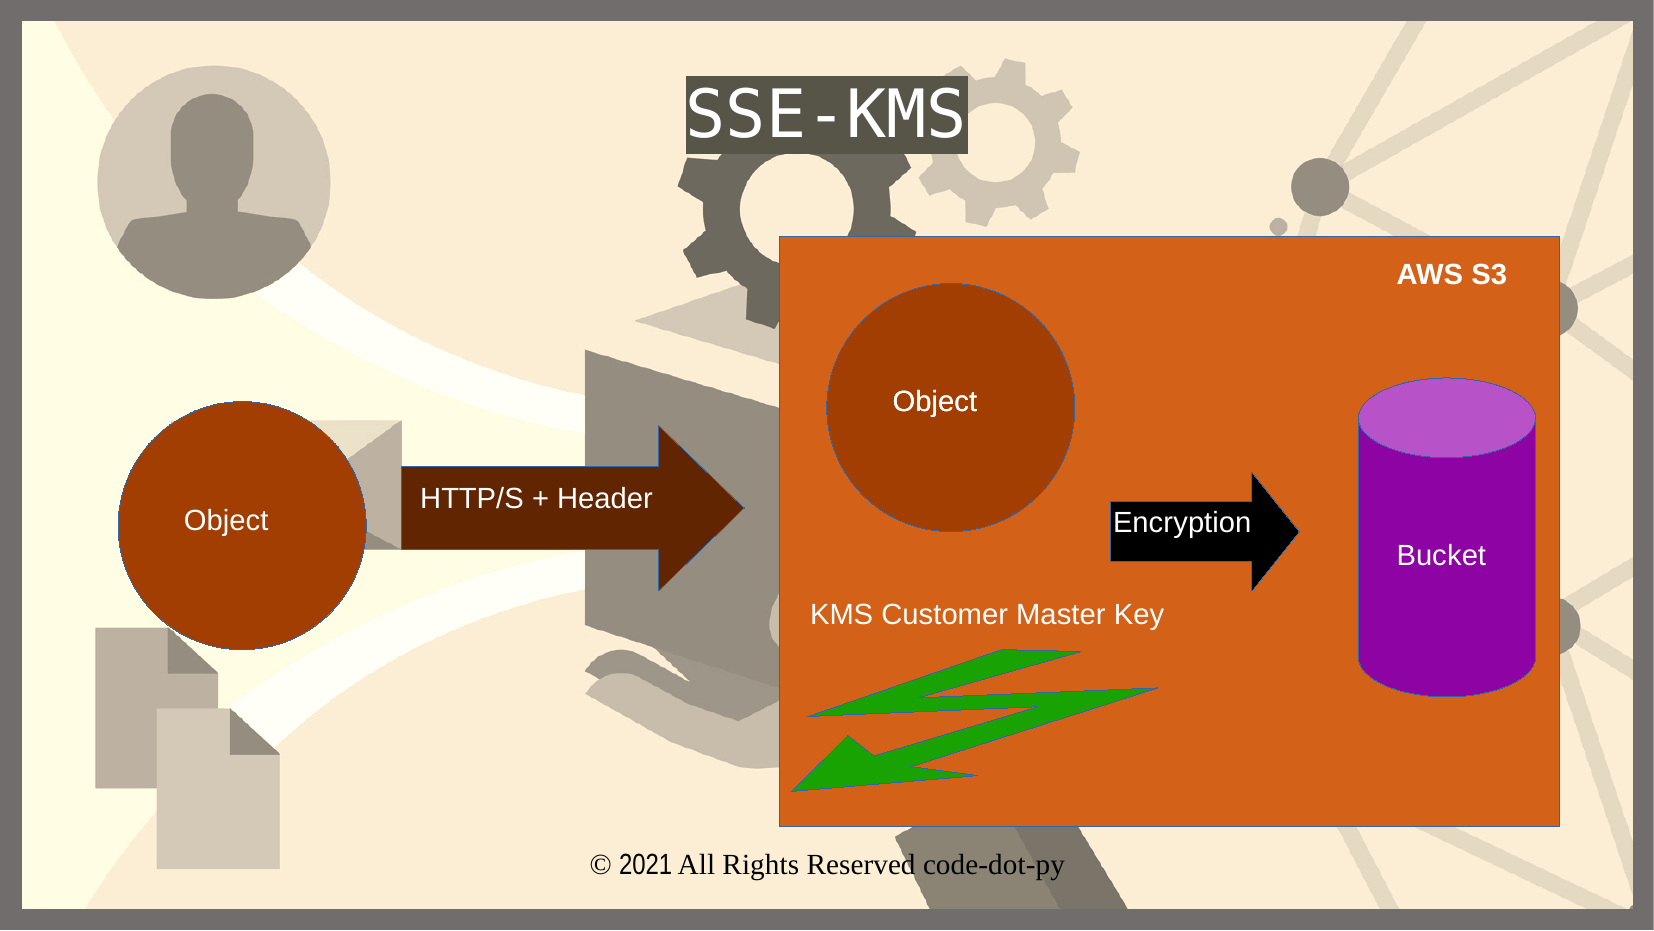

# SSE-KMS
AWS S3
Object
Object
HTTP/S + Header
Object
Encryption
Bucket
KMS Customer Master Key